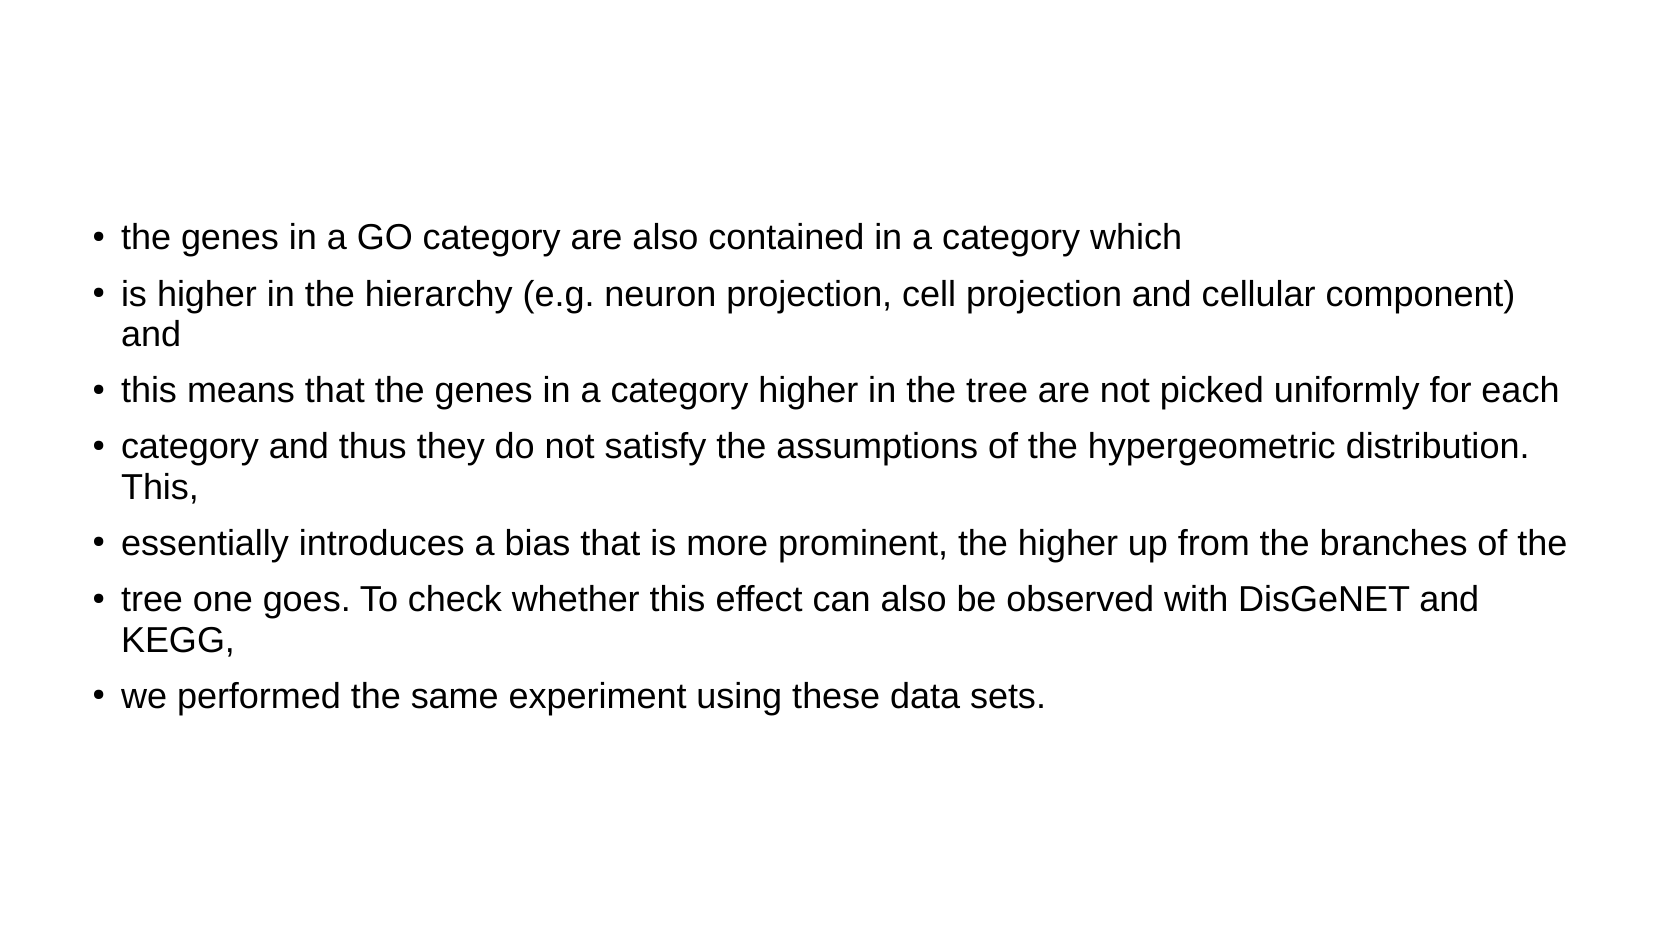

#
the genes in a GO category are also contained in a category which
is higher in the hierarchy (e.g. neuron projection, cell projection and cellular component) and
this means that the genes in a category higher in the tree are not picked uniformly for each
category and thus they do not satisfy the assumptions of the hypergeometric distribution. This,
essentially introduces a bias that is more prominent, the higher up from the branches of the
tree one goes. To check whether this effect can also be observed with DisGeNET and KEGG,
we performed the same experiment using these data sets.